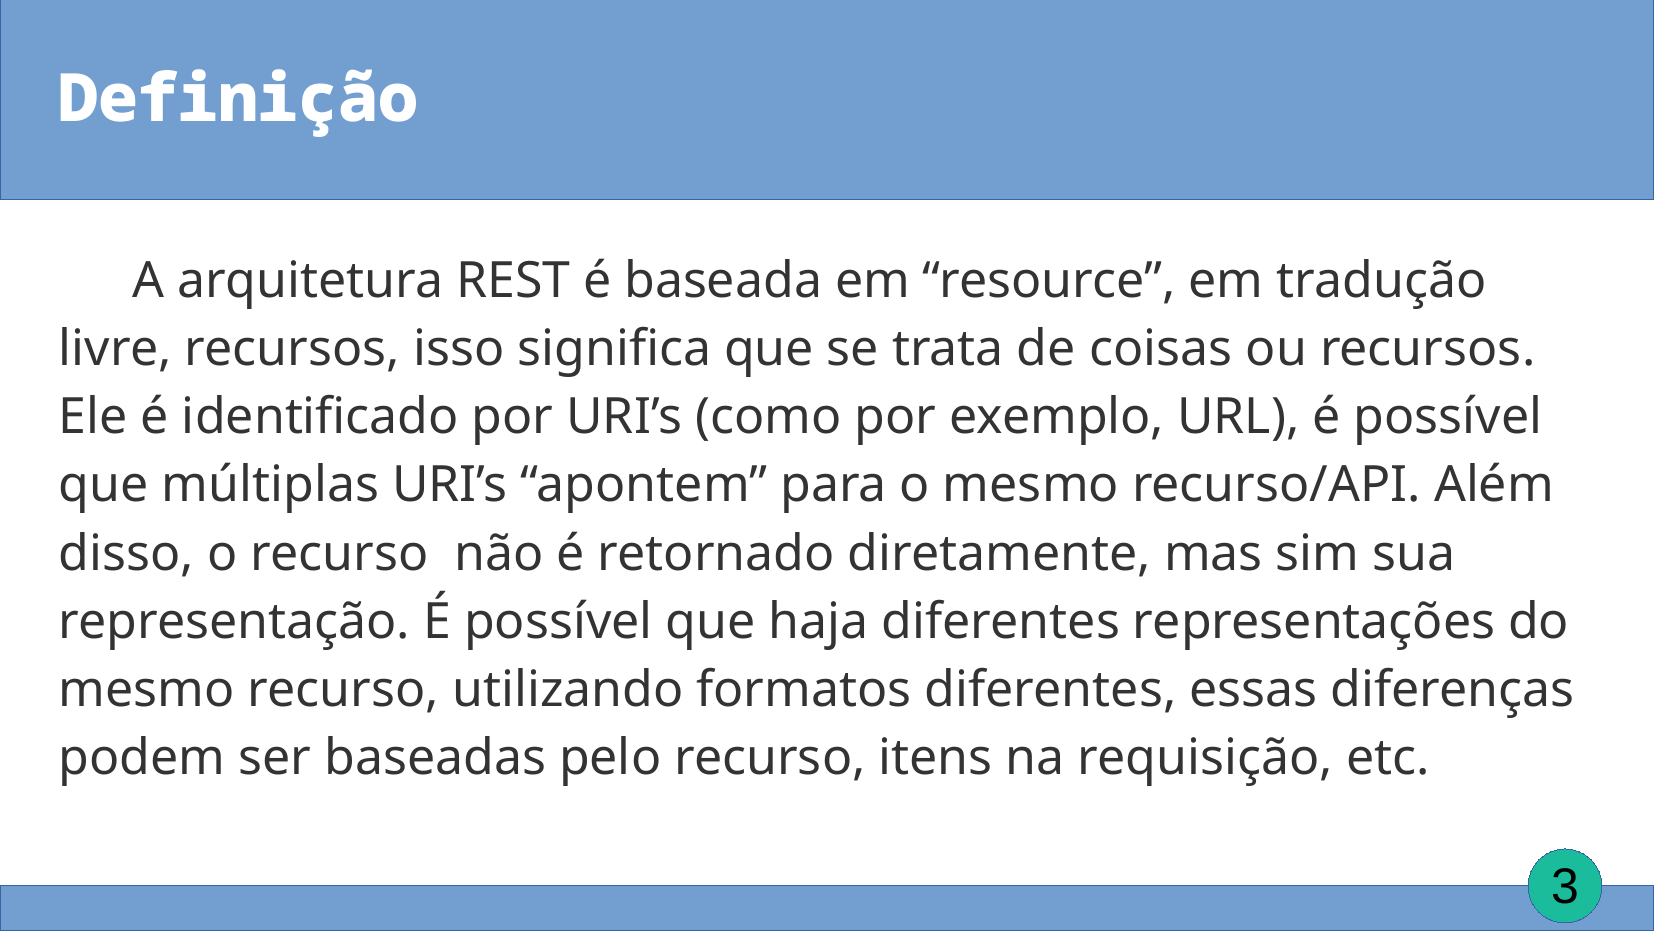

# Definição
A arquitetura REST é baseada em “resource”, em tradução livre, recursos, isso significa que se trata de coisas ou recursos. Ele é identificado por URI’s (como por exemplo, URL), é possível que múltiplas URI’s “apontem” para o mesmo recurso/API. Além disso, o recurso não é retornado diretamente, mas sim sua representação. É possível que haja diferentes representações do mesmo recurso, utilizando formatos diferentes, essas diferenças podem ser baseadas pelo recurso, itens na requisição, etc.